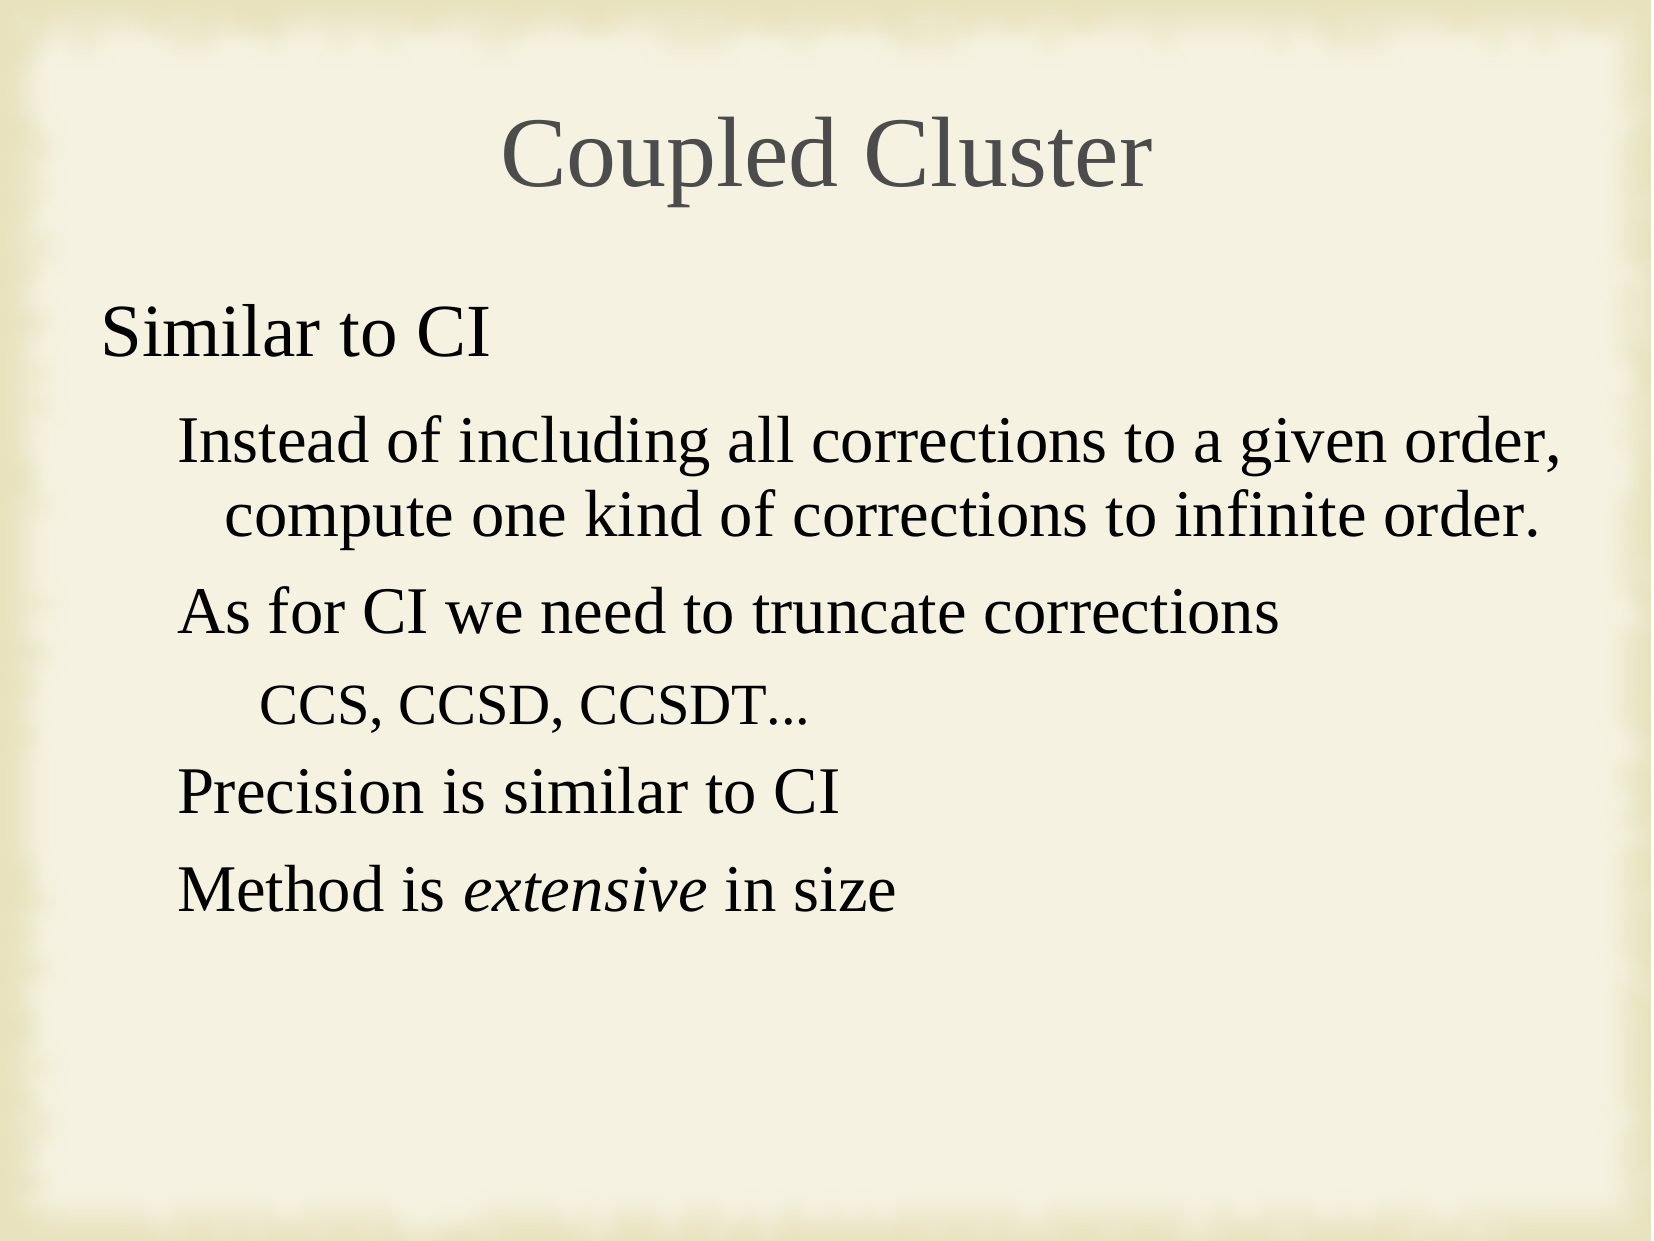

# Coupled Cluster
Similar to CI
Instead of including all corrections to a given order, compute one kind of corrections to infinite order.
As for CI we need to truncate corrections
CCS, CCSD, CCSDT...
Precision is similar to CI
Method is extensive in size